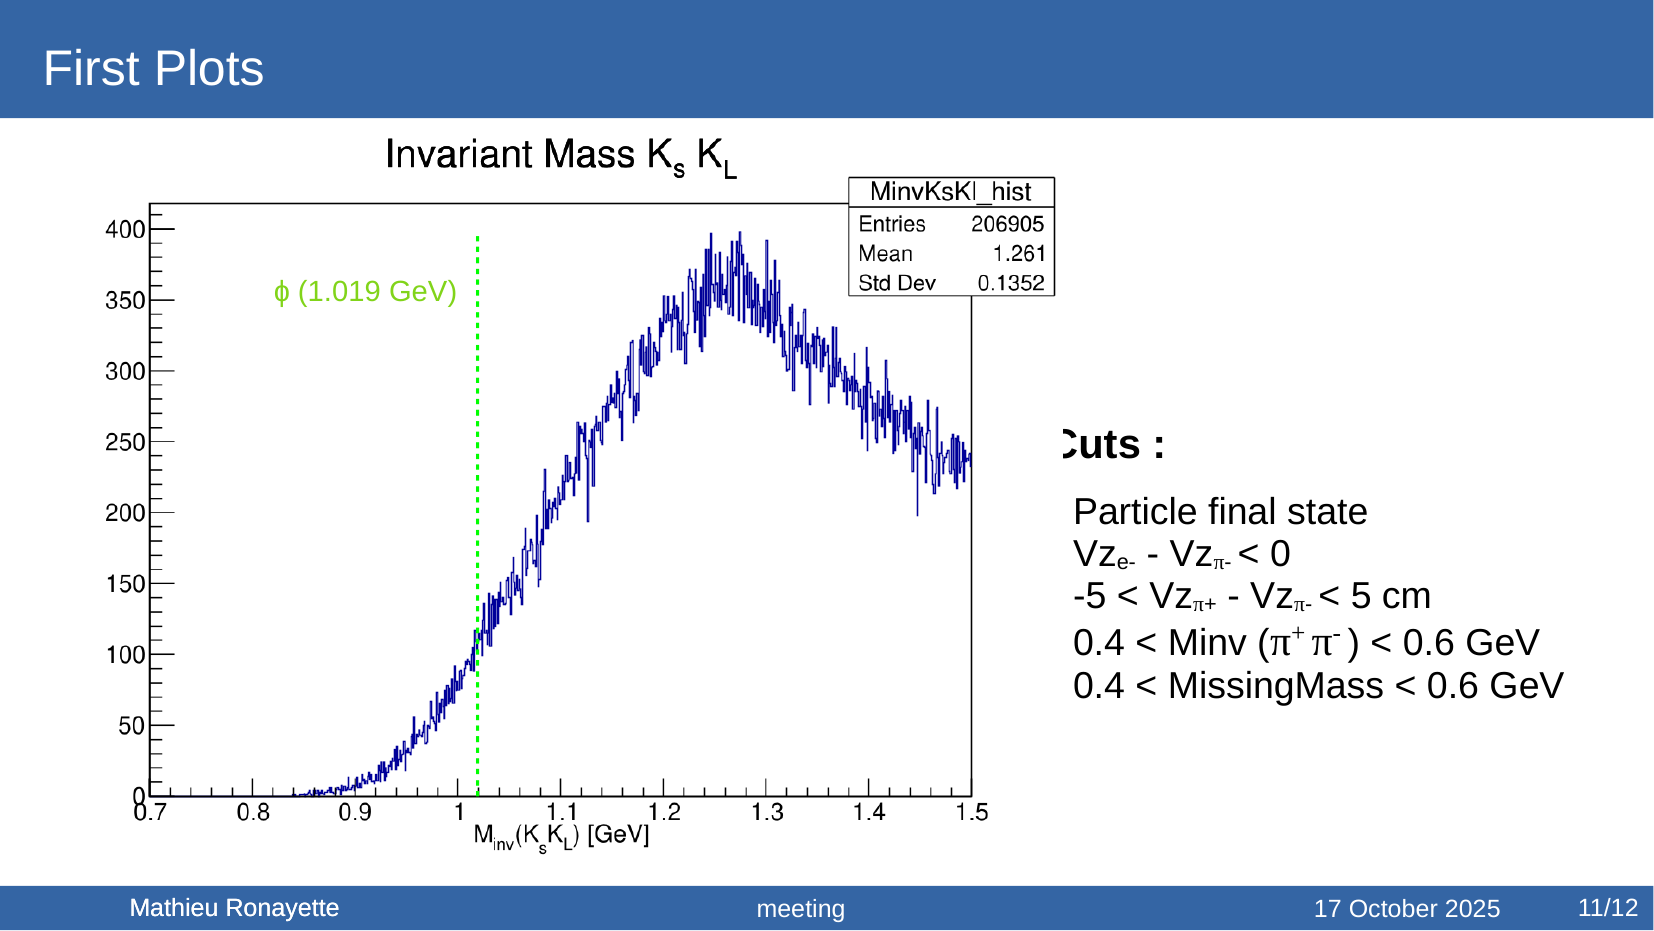

First Plots
ɸ (1.019 GeV)
Cuts :
* Particle final state
* Vze- - Vzπ- < 0
* -5 < Vzπ+ - Vzπ- < 5 cm
* 0.4 < Minv (π+ π- ) < 0.6 GeV
* 0.4 < MissingMass < 0.6 GeV
Mathieu Ronayette
11/12
Mathieu Ronayette
 meeting
17 October 2025